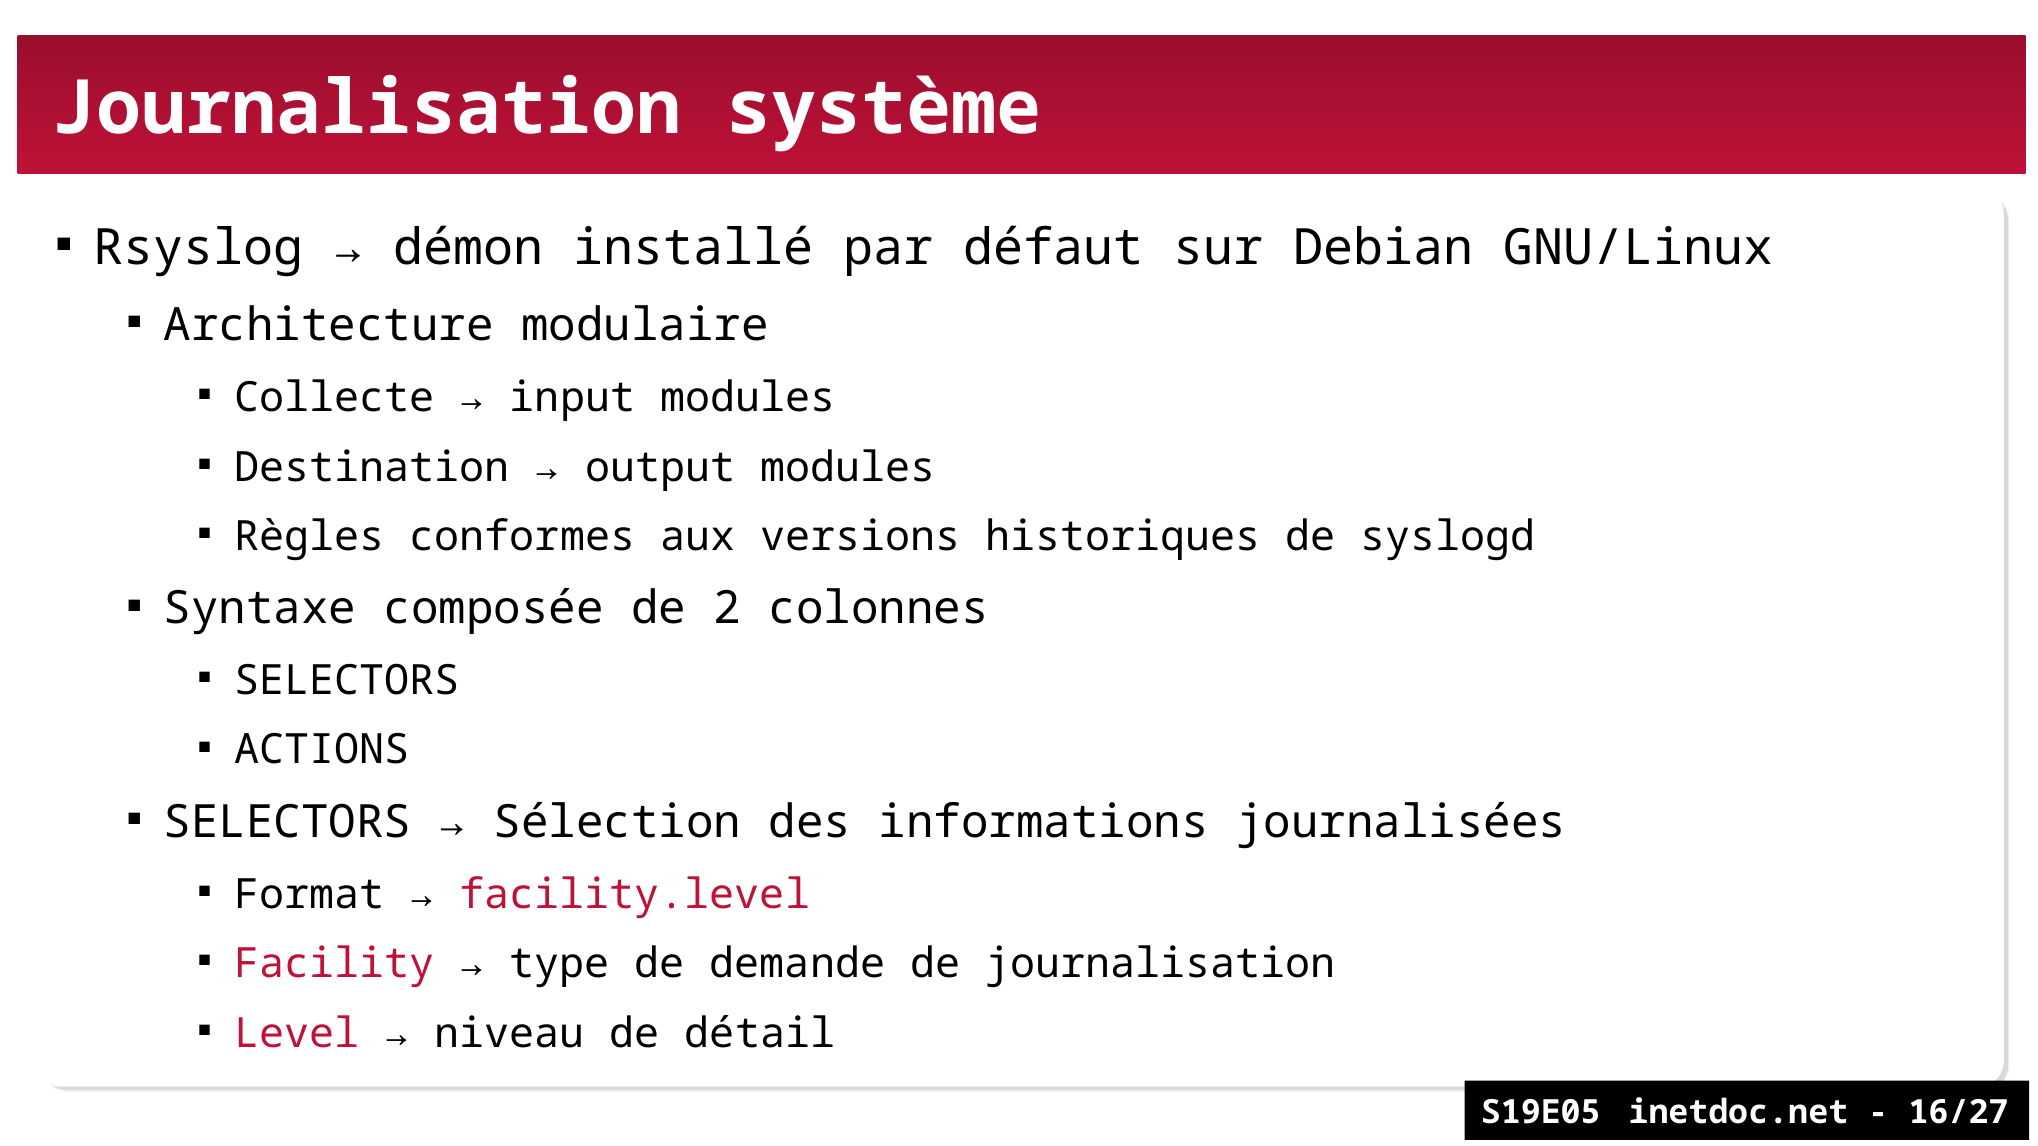

Journalisation système
Rsyslog → démon installé par défaut sur Debian GNU/Linux
Architecture modulaire
Collecte → input modules
Destination → output modules
Règles conformes aux versions historiques de syslogd
Syntaxe composée de 2 colonnes
SELECTORS
ACTIONS
SELECTORS → Sélection des informations journalisées
Format → facility.level
Facility → type de demande de journalisation
Level → niveau de détail
S19E05	inetdoc.net - /27